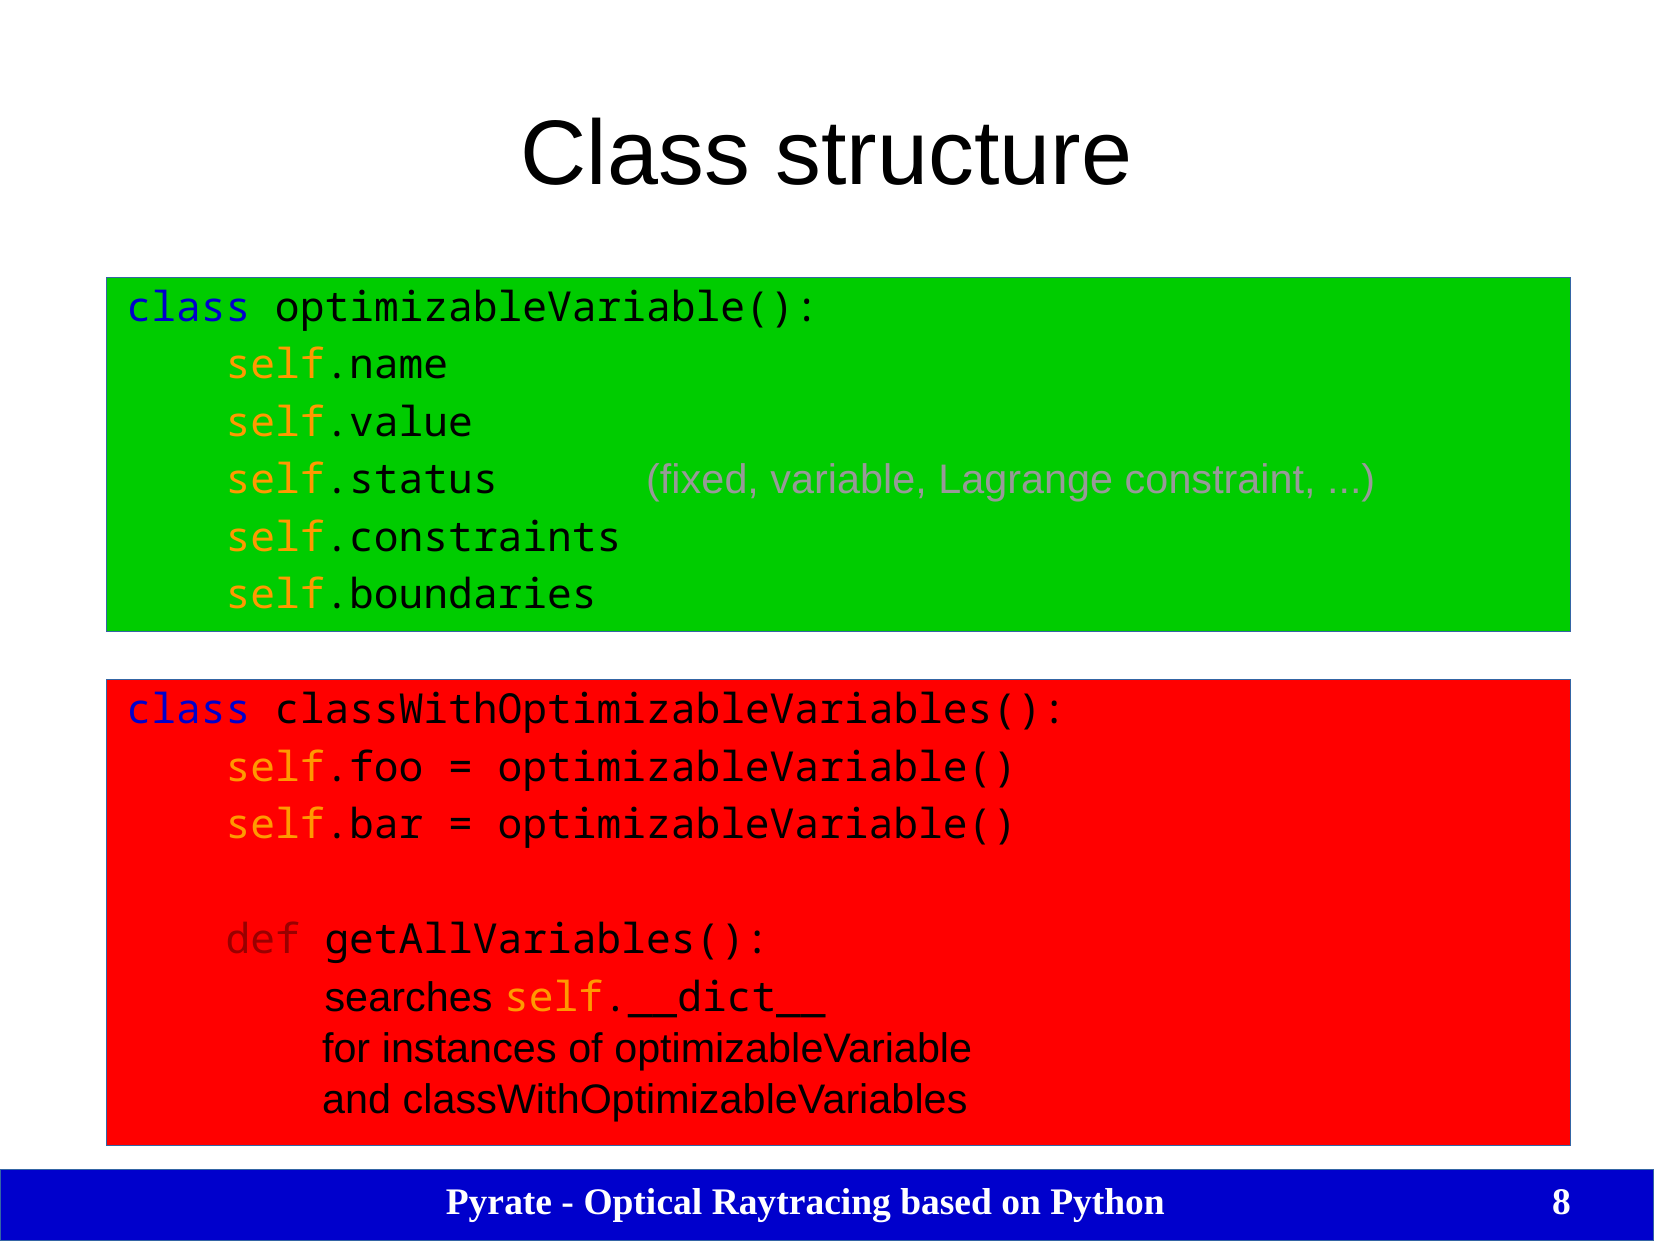

# Class structure
class optimizableVariable():
 self.name
 self.value
 self.status (fixed, variable, Lagrange constraint, ...)
 self.constraints
 self.boundaries
class classWithOptimizableVariables():
 self.foo = optimizableVariable()
 self.bar = optimizableVariable()
 def getAllVariables():
 searches self.__dict__
 for instances of optimizableVariable
 and classWithOptimizableVariables
Pyrate - Optical Raytracing based on Python
8